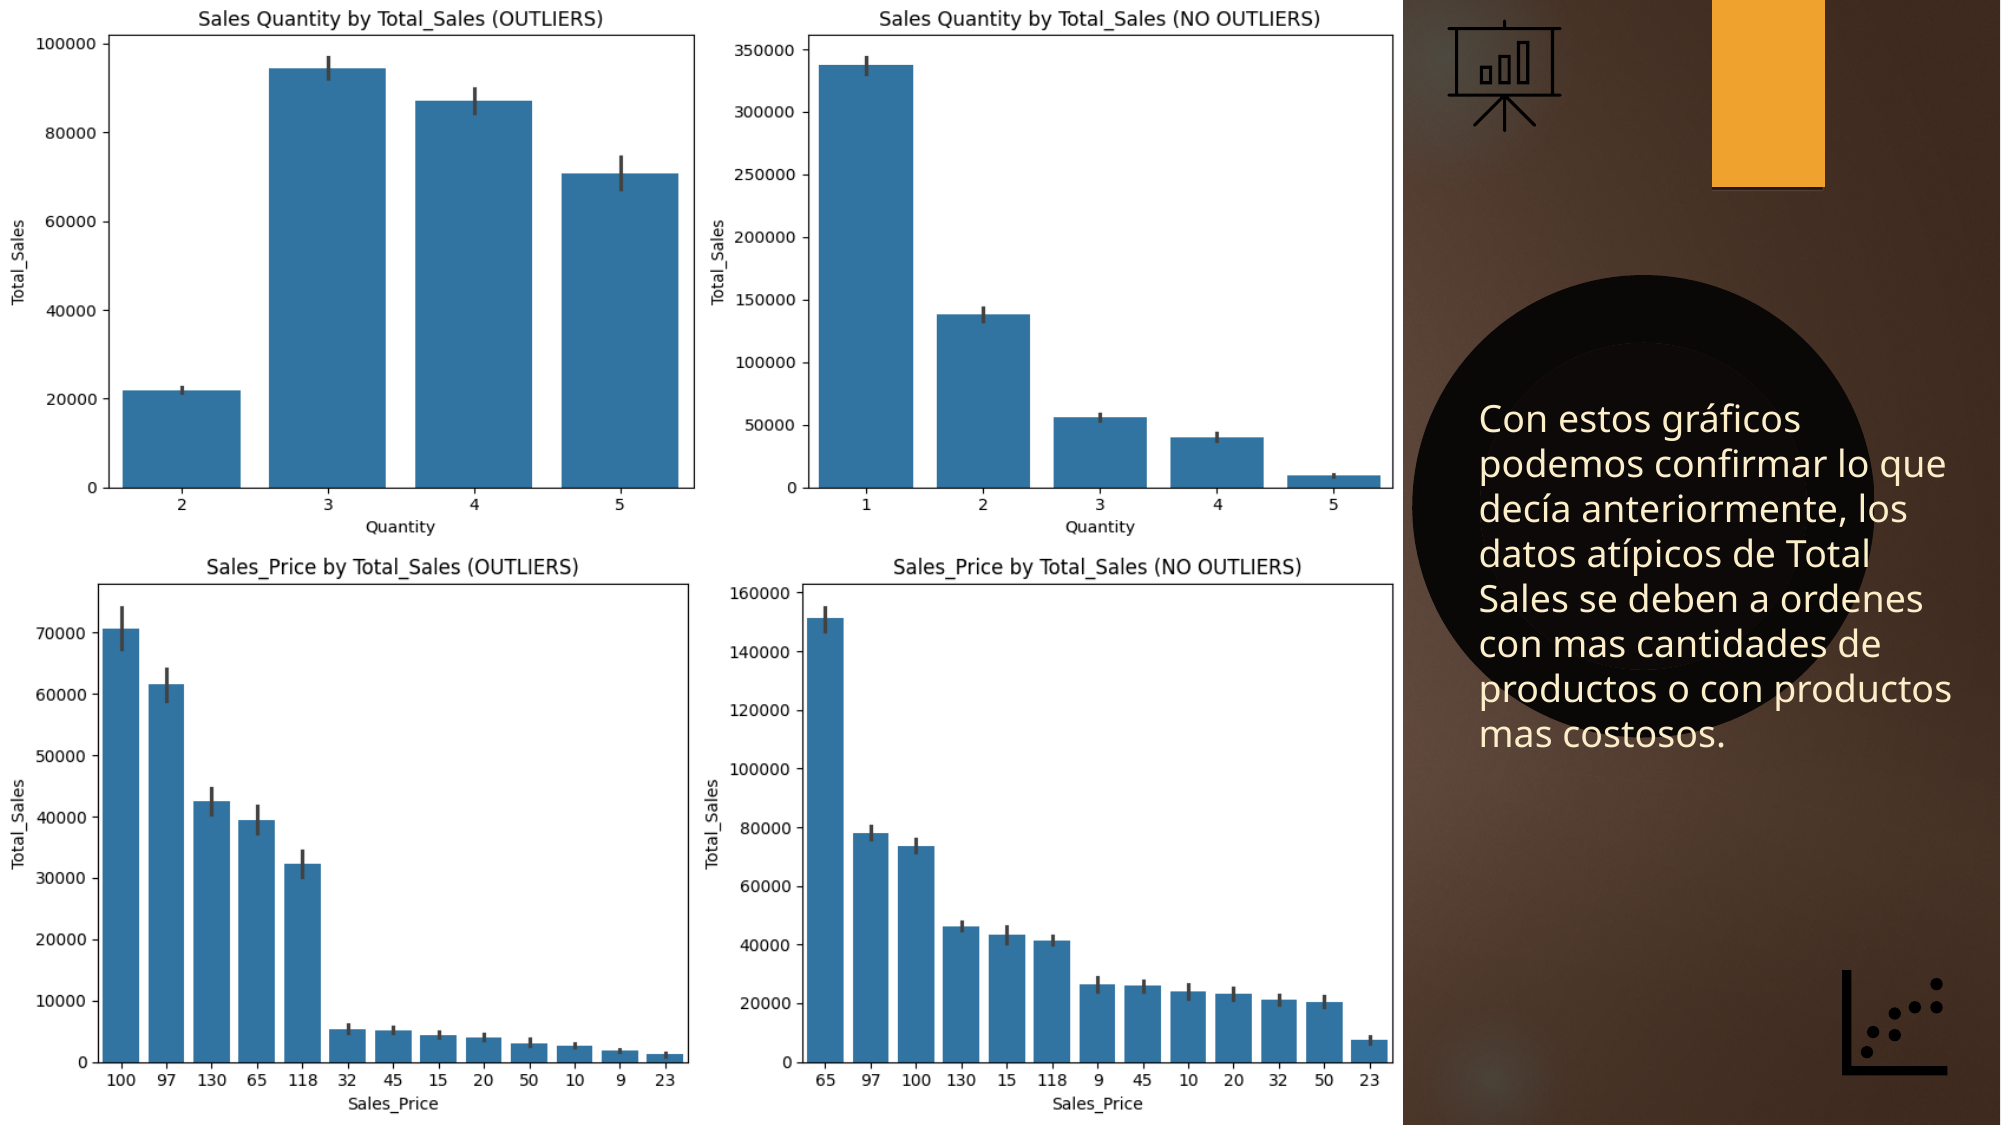

# Con estos gráficos podemos confirmar lo que decía anteriormente, los datos atípicos de Total Sales se deben a ordenes con mas cantidades de productos o con productos mas costosos.